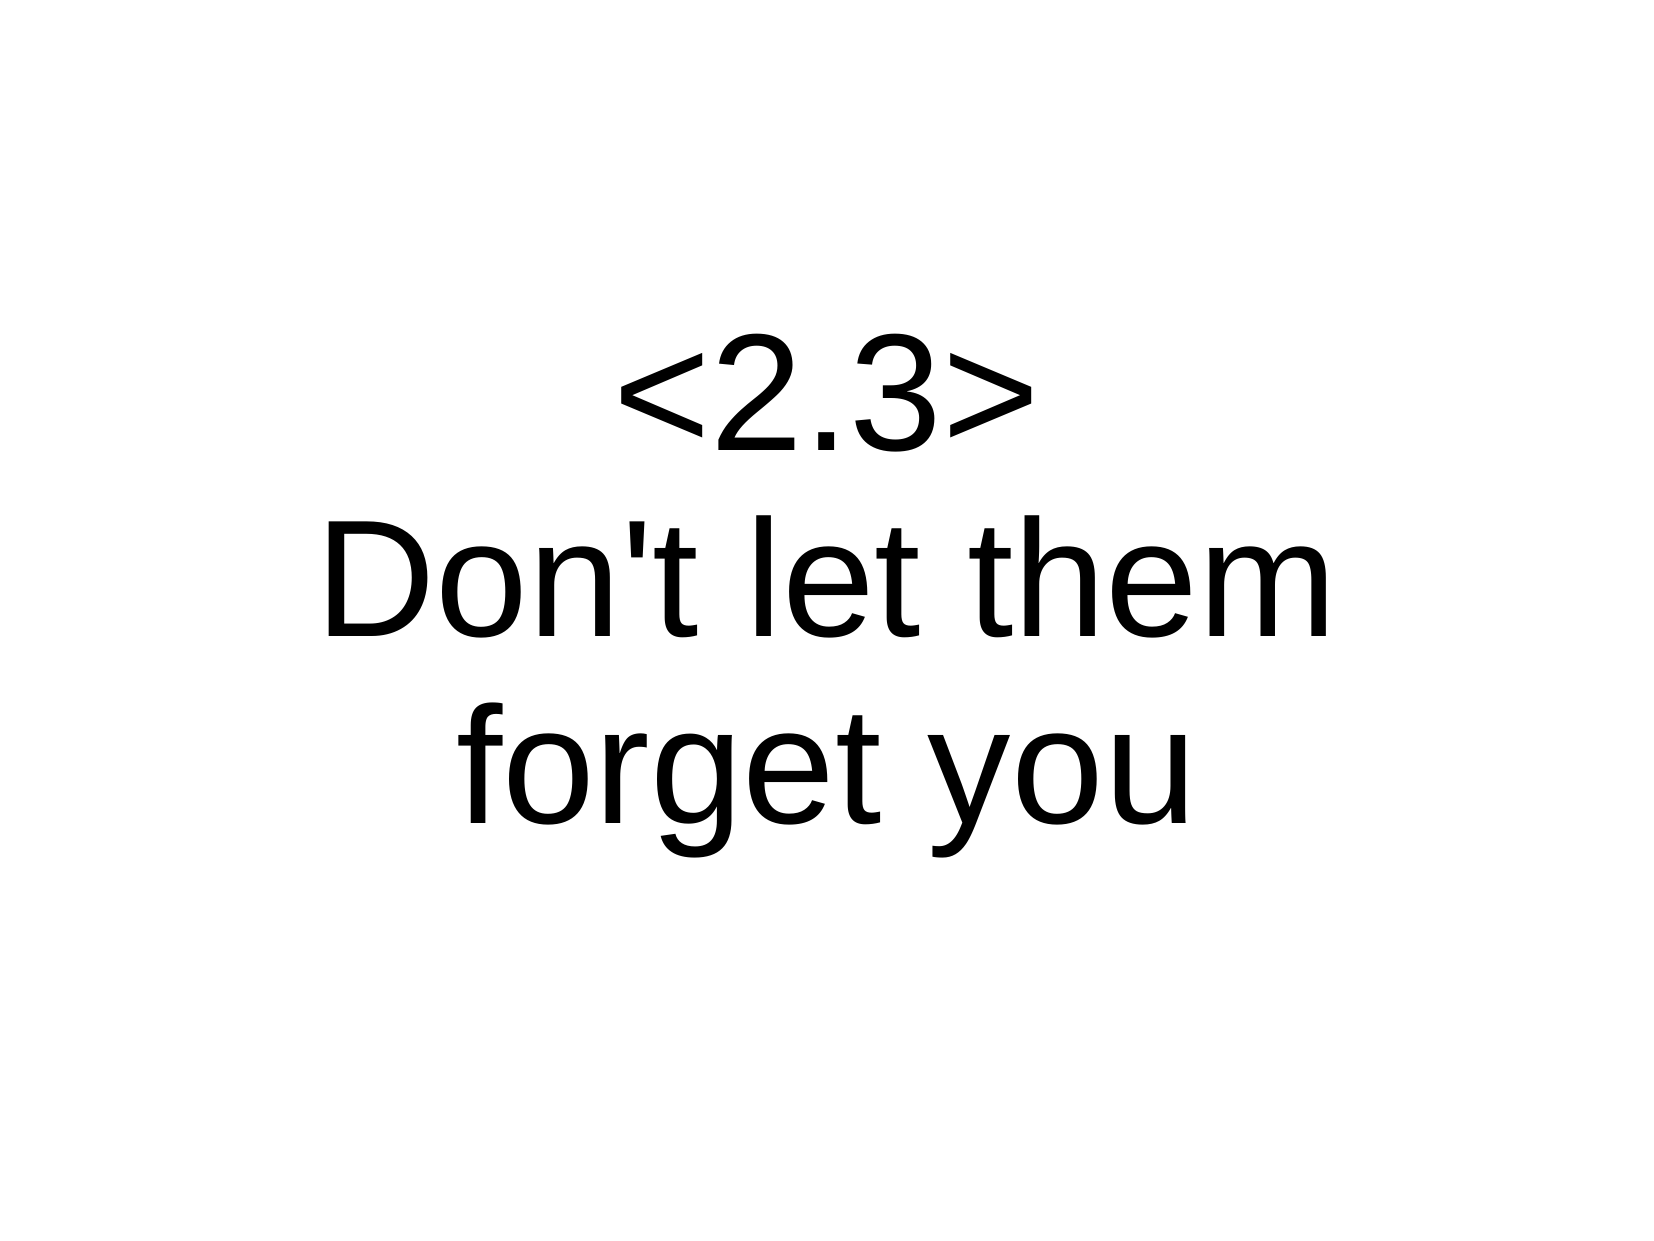

# <2.3>
Don't let them forget you